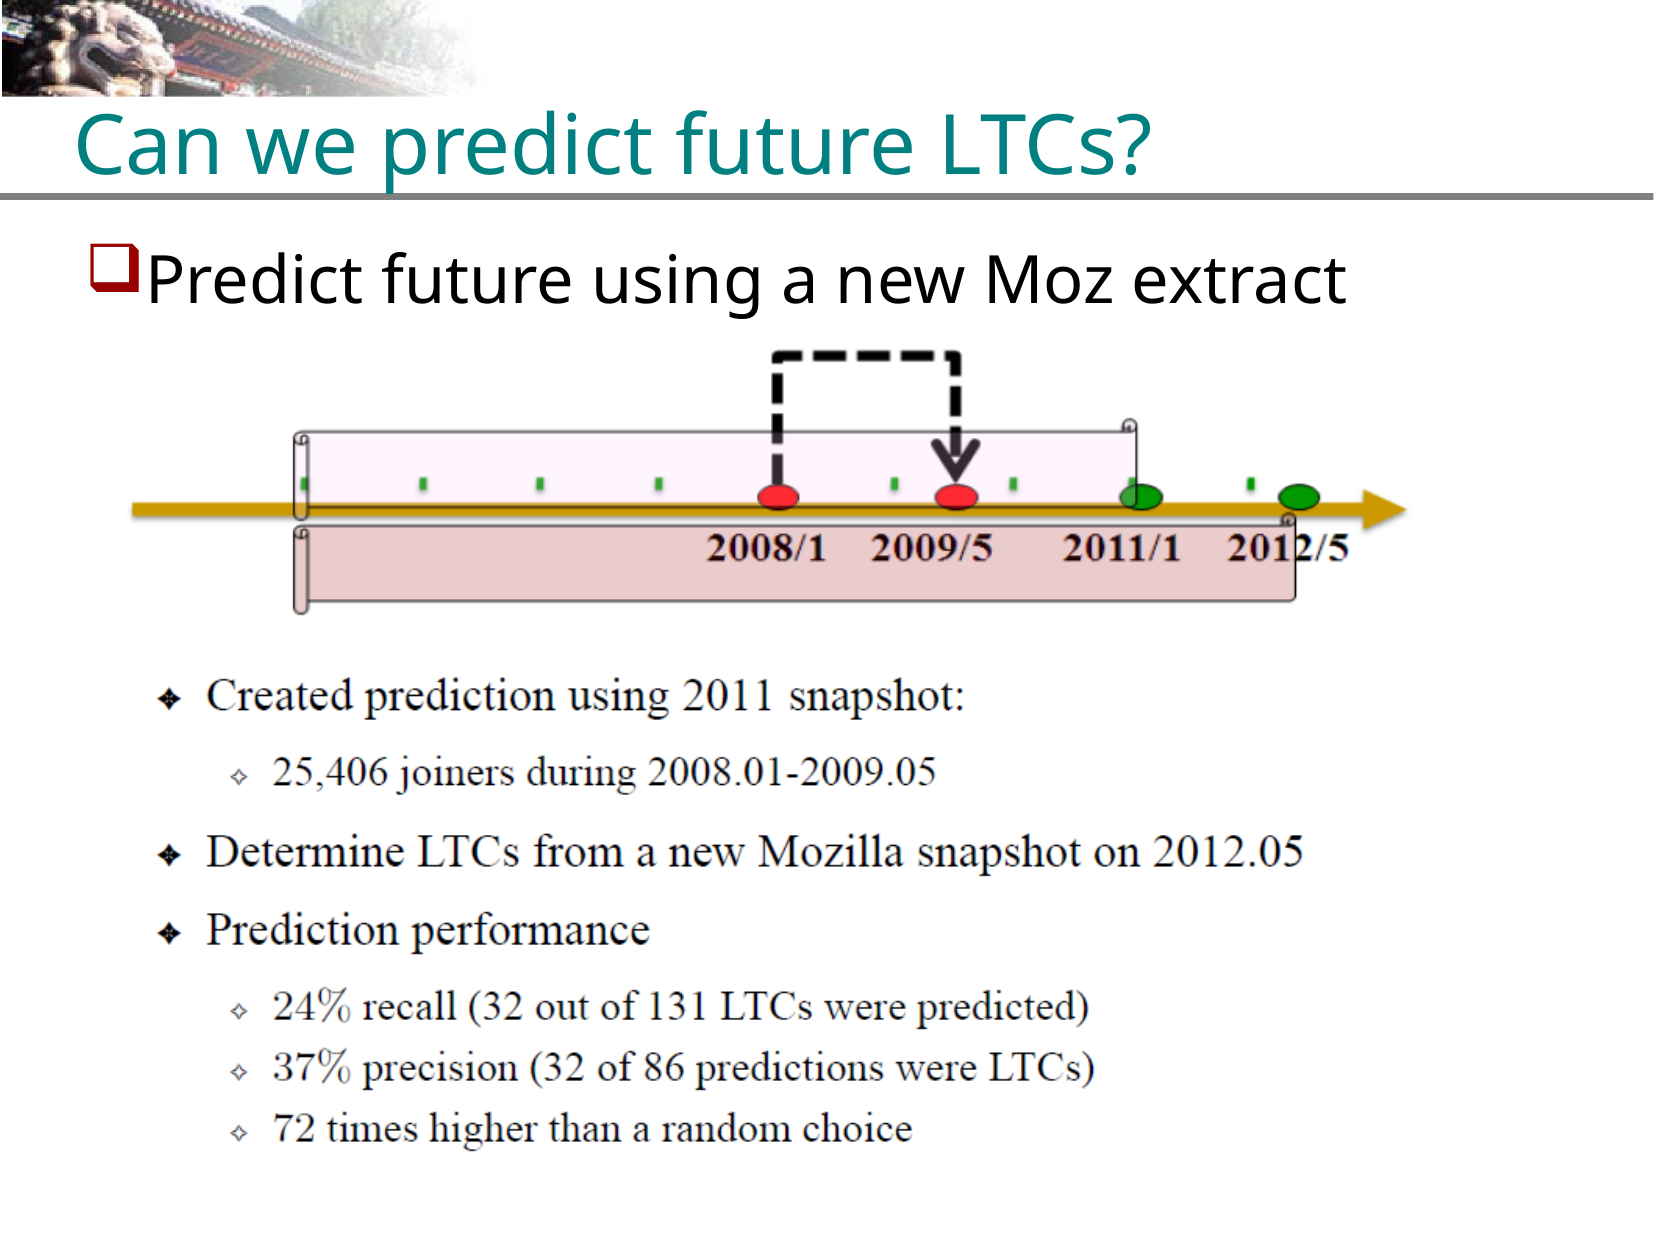

# Can we predict future LTCs?
Predict future using a new Moz extract